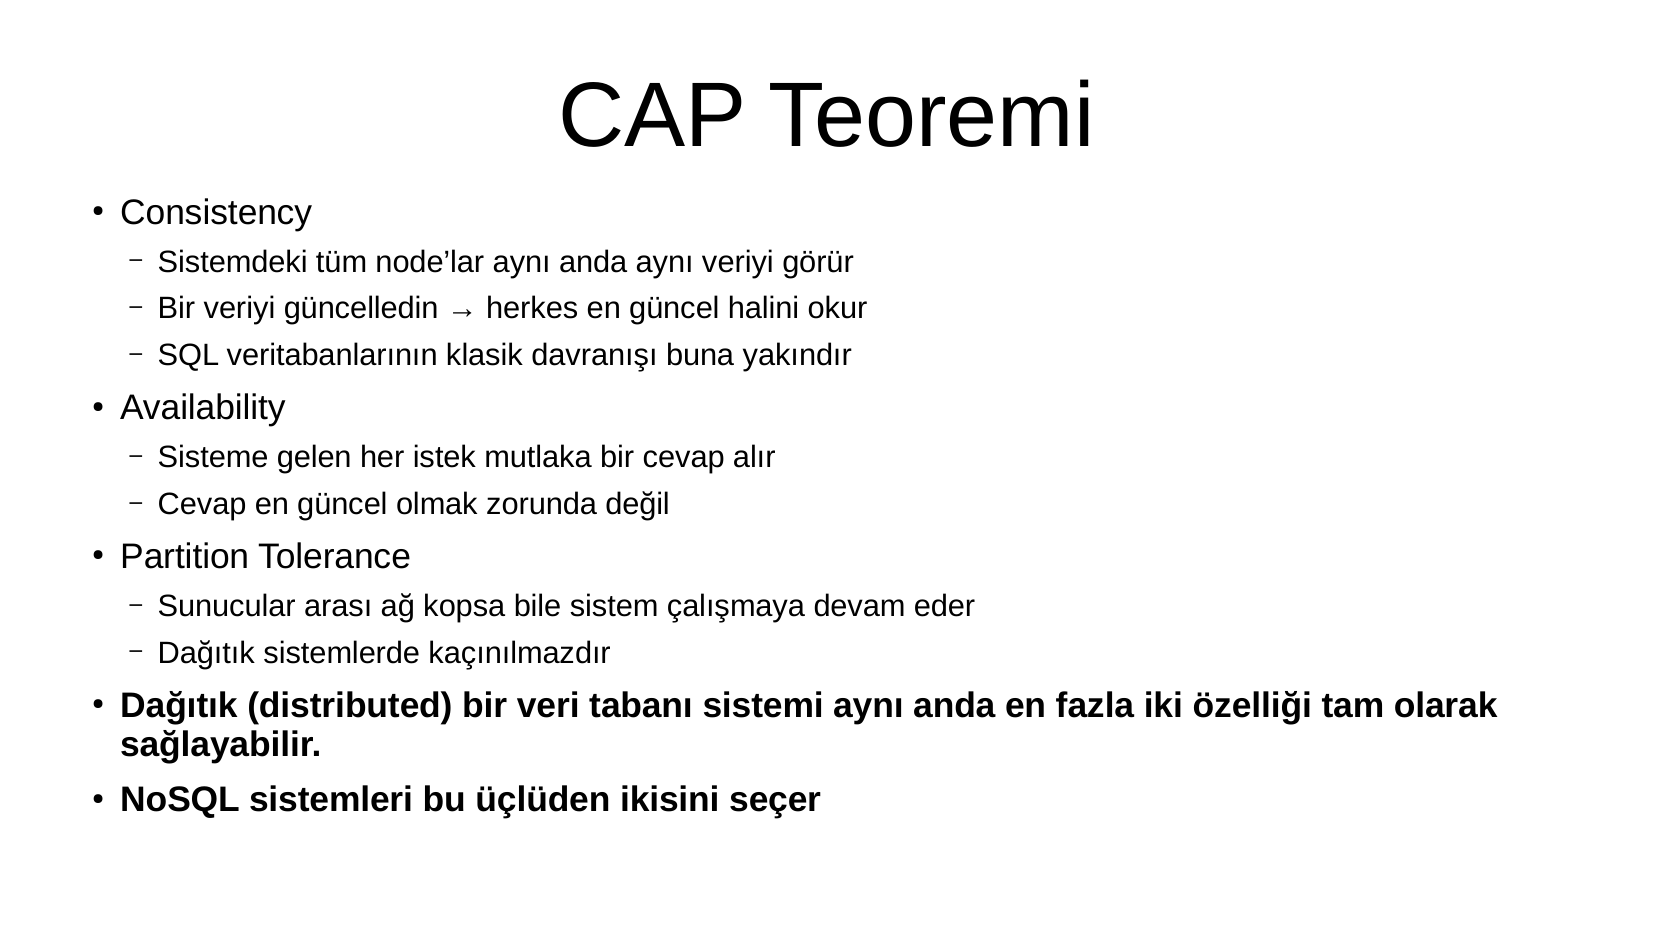

# CAP Teoremi
Consistency
Sistemdeki tüm node’lar aynı anda aynı veriyi görür
Bir veriyi güncelledin → herkes en güncel halini okur
SQL veritabanlarının klasik davranışı buna yakındır
Availability
Sisteme gelen her istek mutlaka bir cevap alır
Cevap en güncel olmak zorunda değil
Partition Tolerance
Sunucular arası ağ kopsa bile sistem çalışmaya devam eder
Dağıtık sistemlerde kaçınılmazdır
Dağıtık (distributed) bir veri tabanı sistemi aynı anda en fazla iki özelliği tam olarak sağlayabilir.
NoSQL sistemleri bu üçlüden ikisini seçer